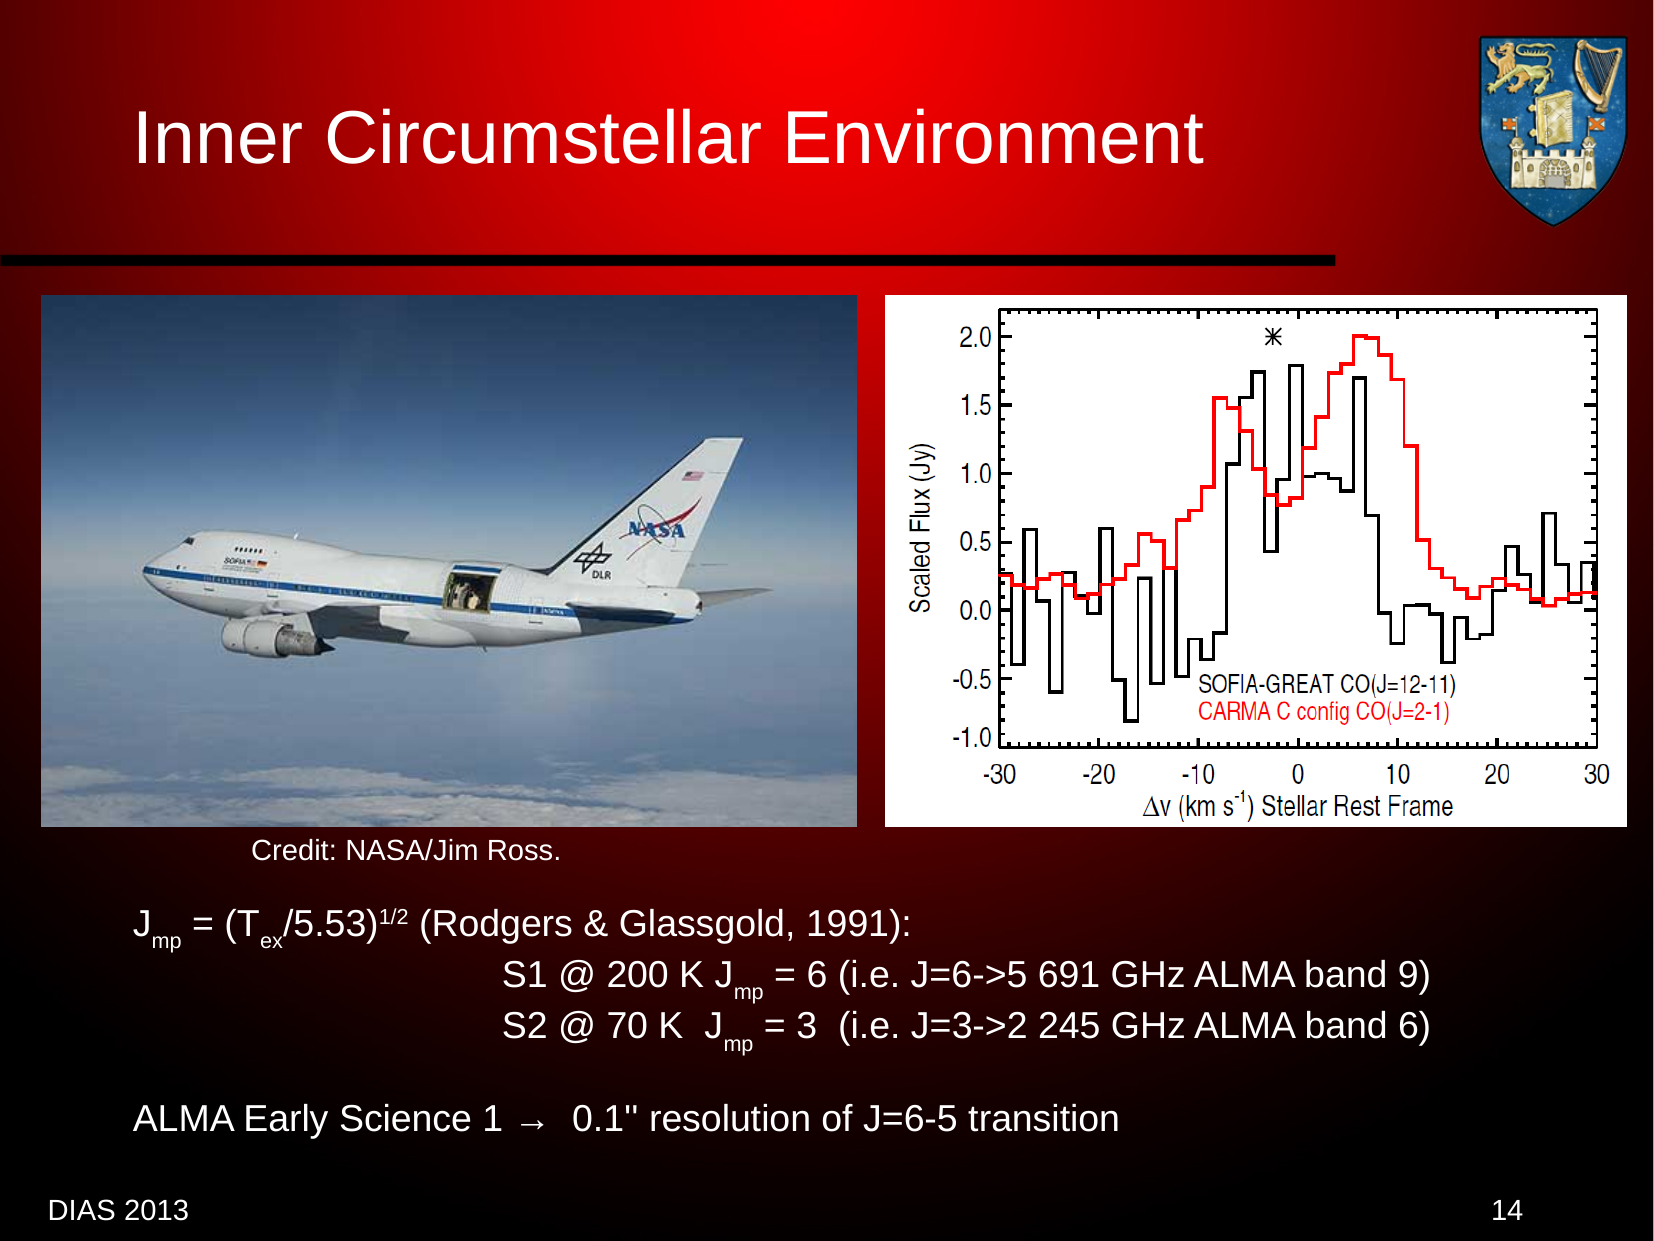

Inner Circumstellar Environment
Credit: NASA/Jim Ross.
Jmp = (Tex/5.53)1/2 (Rodgers & Glassgold, 1991):
					S1 @ 200 K Jmp = 6 (i.e. J=6->5 691 GHz ALMA band 9)
					S2 @ 70 K Jmp = 3 (i.e. J=3->2 245 GHz ALMA band 6)
ALMA Early Science 1 → 0.1'' resolution of J=6-5 transition
October 3-5 2012
Radio
 DIAS 2013	 					 		 										14